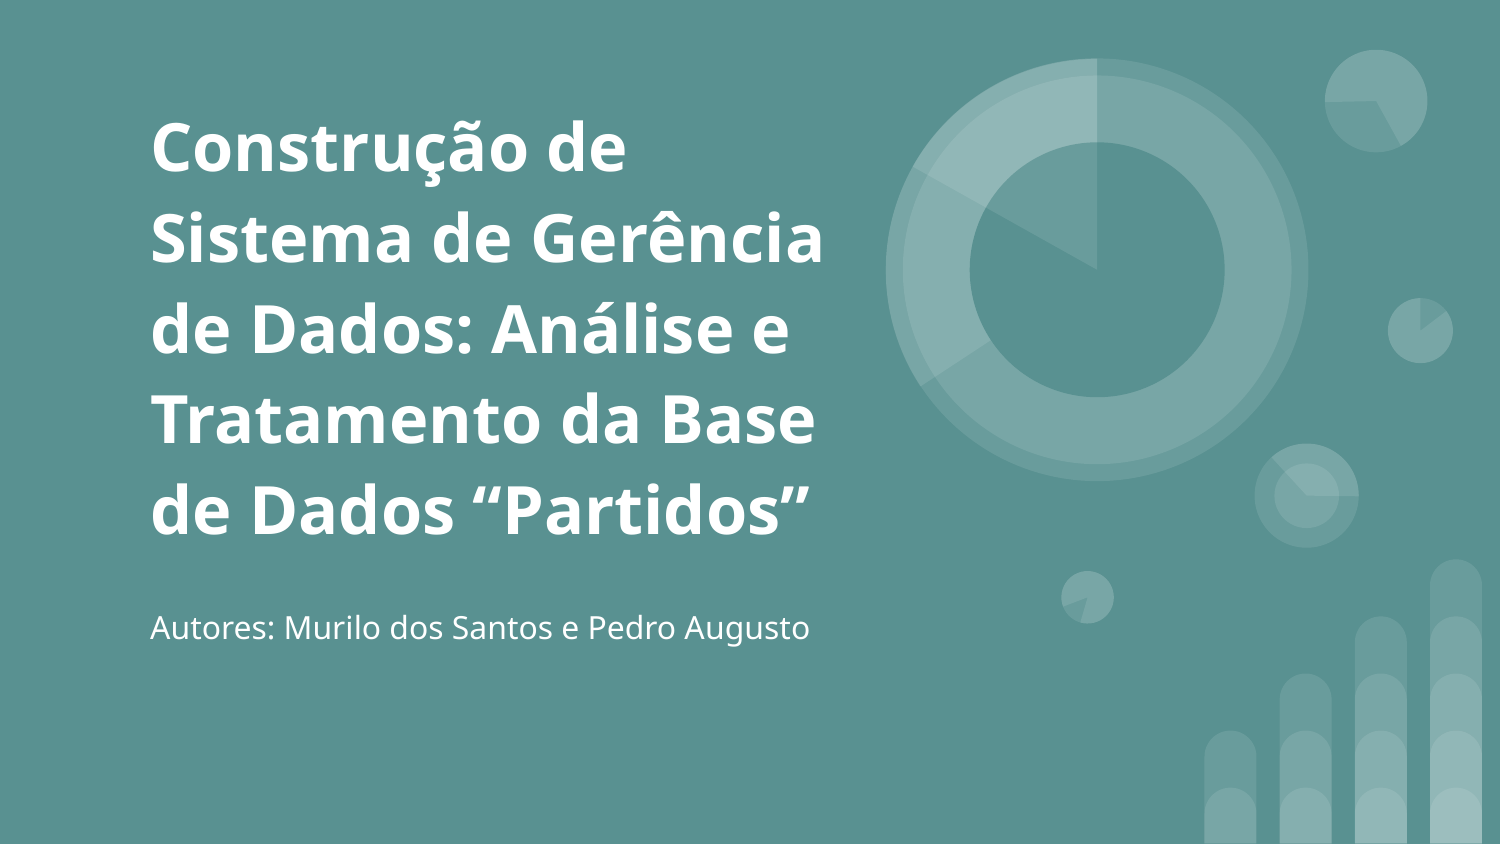

# Construção de Sistema de Gerência de Dados: Análise e Tratamento da Base de Dados “Partidos”
Autores: Murilo dos Santos e Pedro Augusto